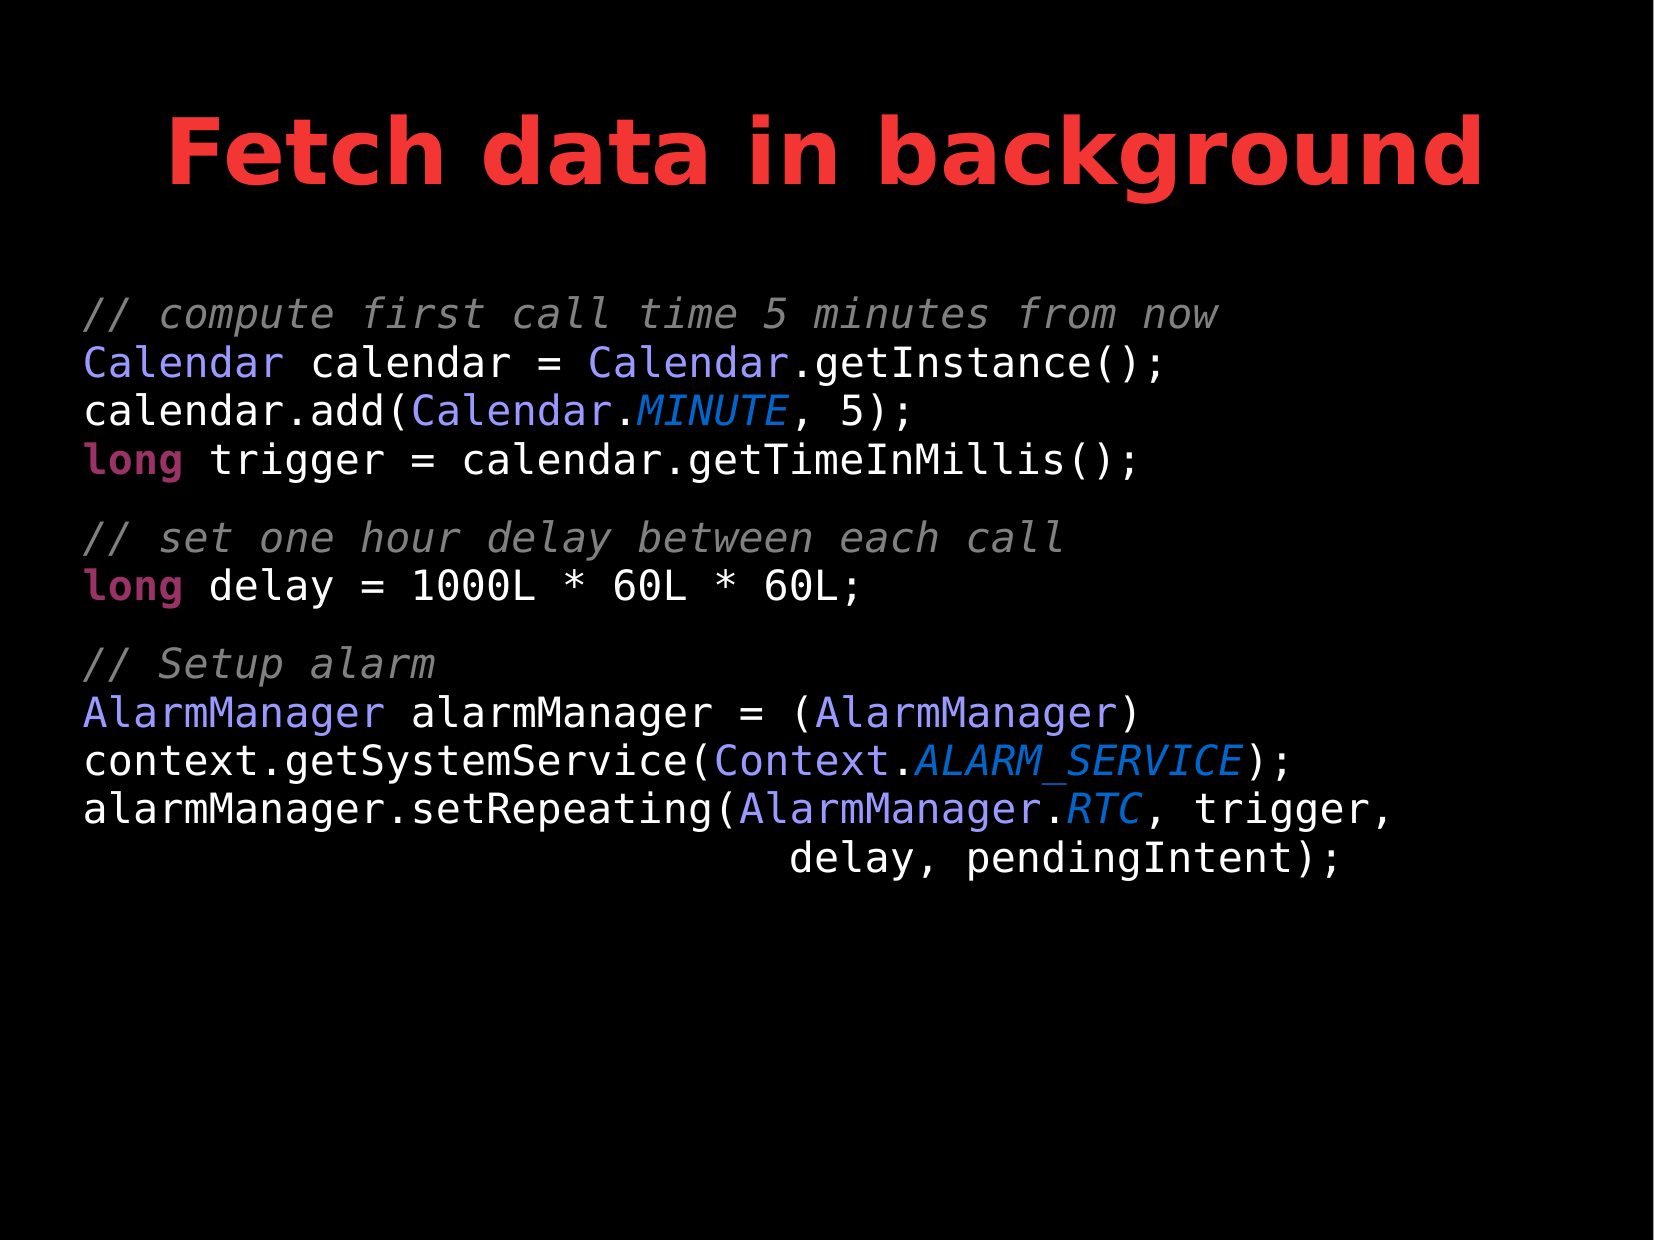

# Fetch data in background
// compute first call time 5 minutes from now
Calendar calendar = Calendar.getInstance();
calendar.add(Calendar.MINUTE, 5);
long trigger = calendar.getTimeInMillis();
// set one hour delay between each call
long delay = 1000L * 60L * 60L;
// Setup alarm
AlarmManager alarmManager = (AlarmManager) context.getSystemService(Context.ALARM_SERVICE);
alarmManager.setRepeating(AlarmManager.RTC, trigger,
 delay, pendingIntent);